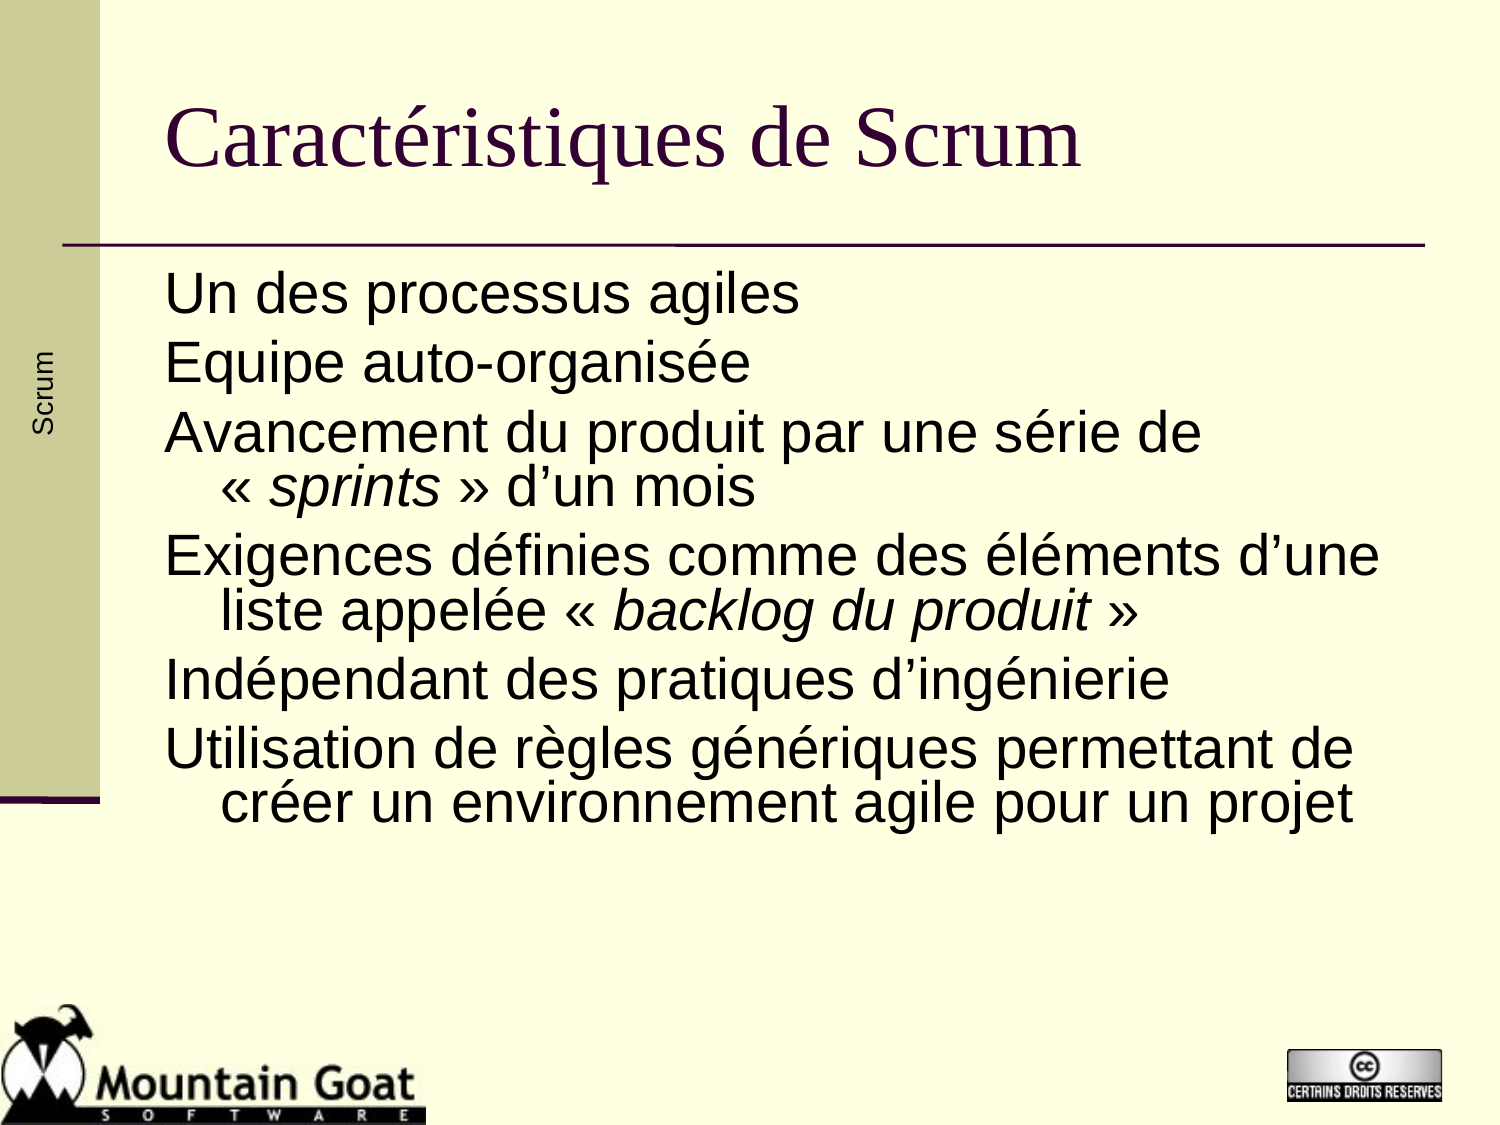

# Caractéristiques de Scrum
Un des processus agiles
Equipe auto-organisée
Avancement du produit par une série de « sprints » d’un mois
Exigences définies comme des éléments d’une liste appelée « backlog du produit »
Indépendant des pratiques d’ingénierie
Utilisation de règles génériques permettant de créer un environnement agile pour un projet
Scrum